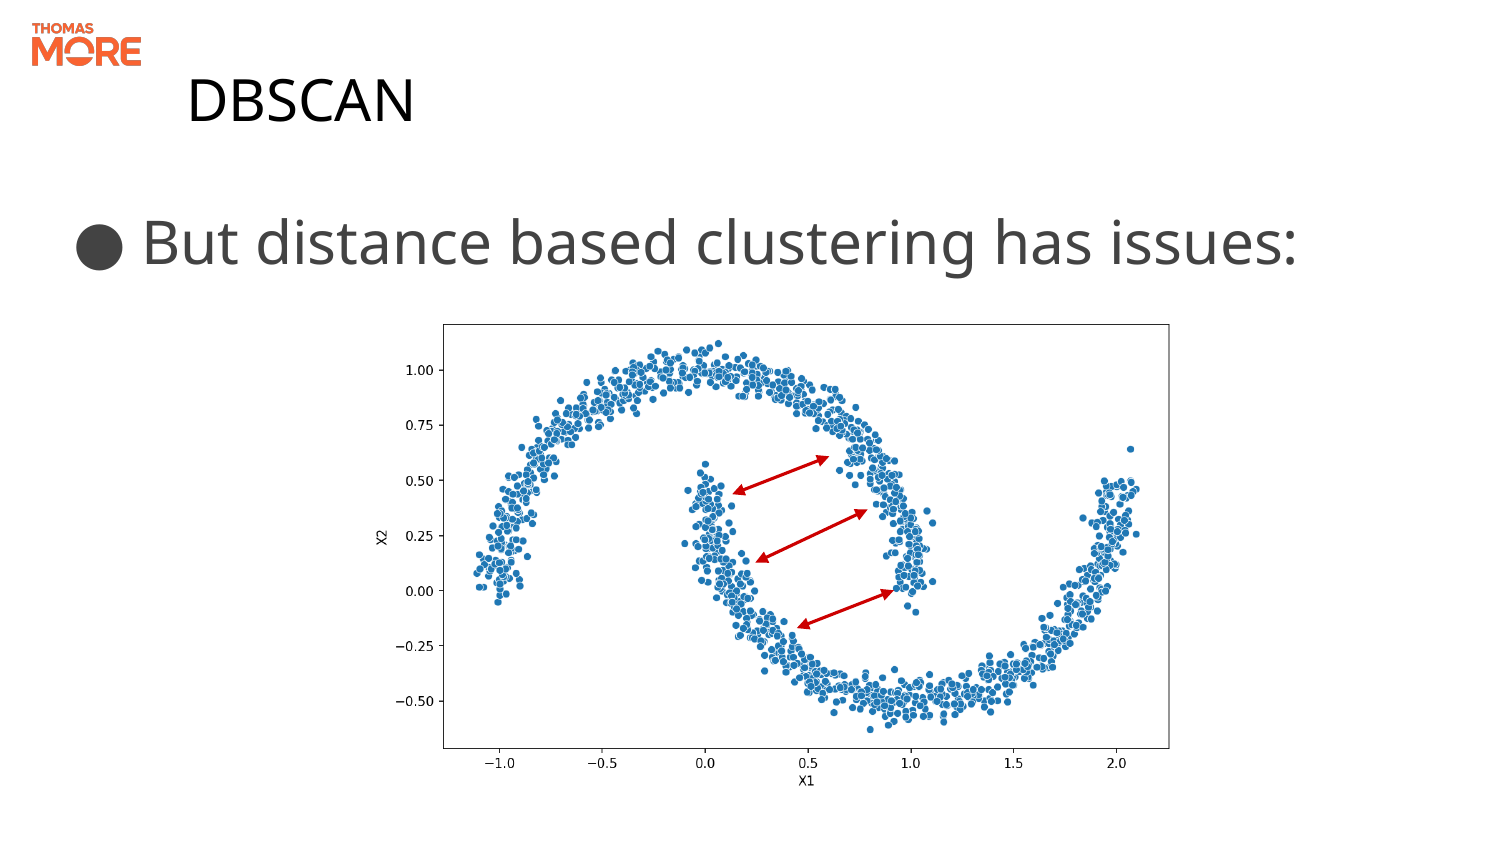

# DBSCAN
But distance based clustering has issues: